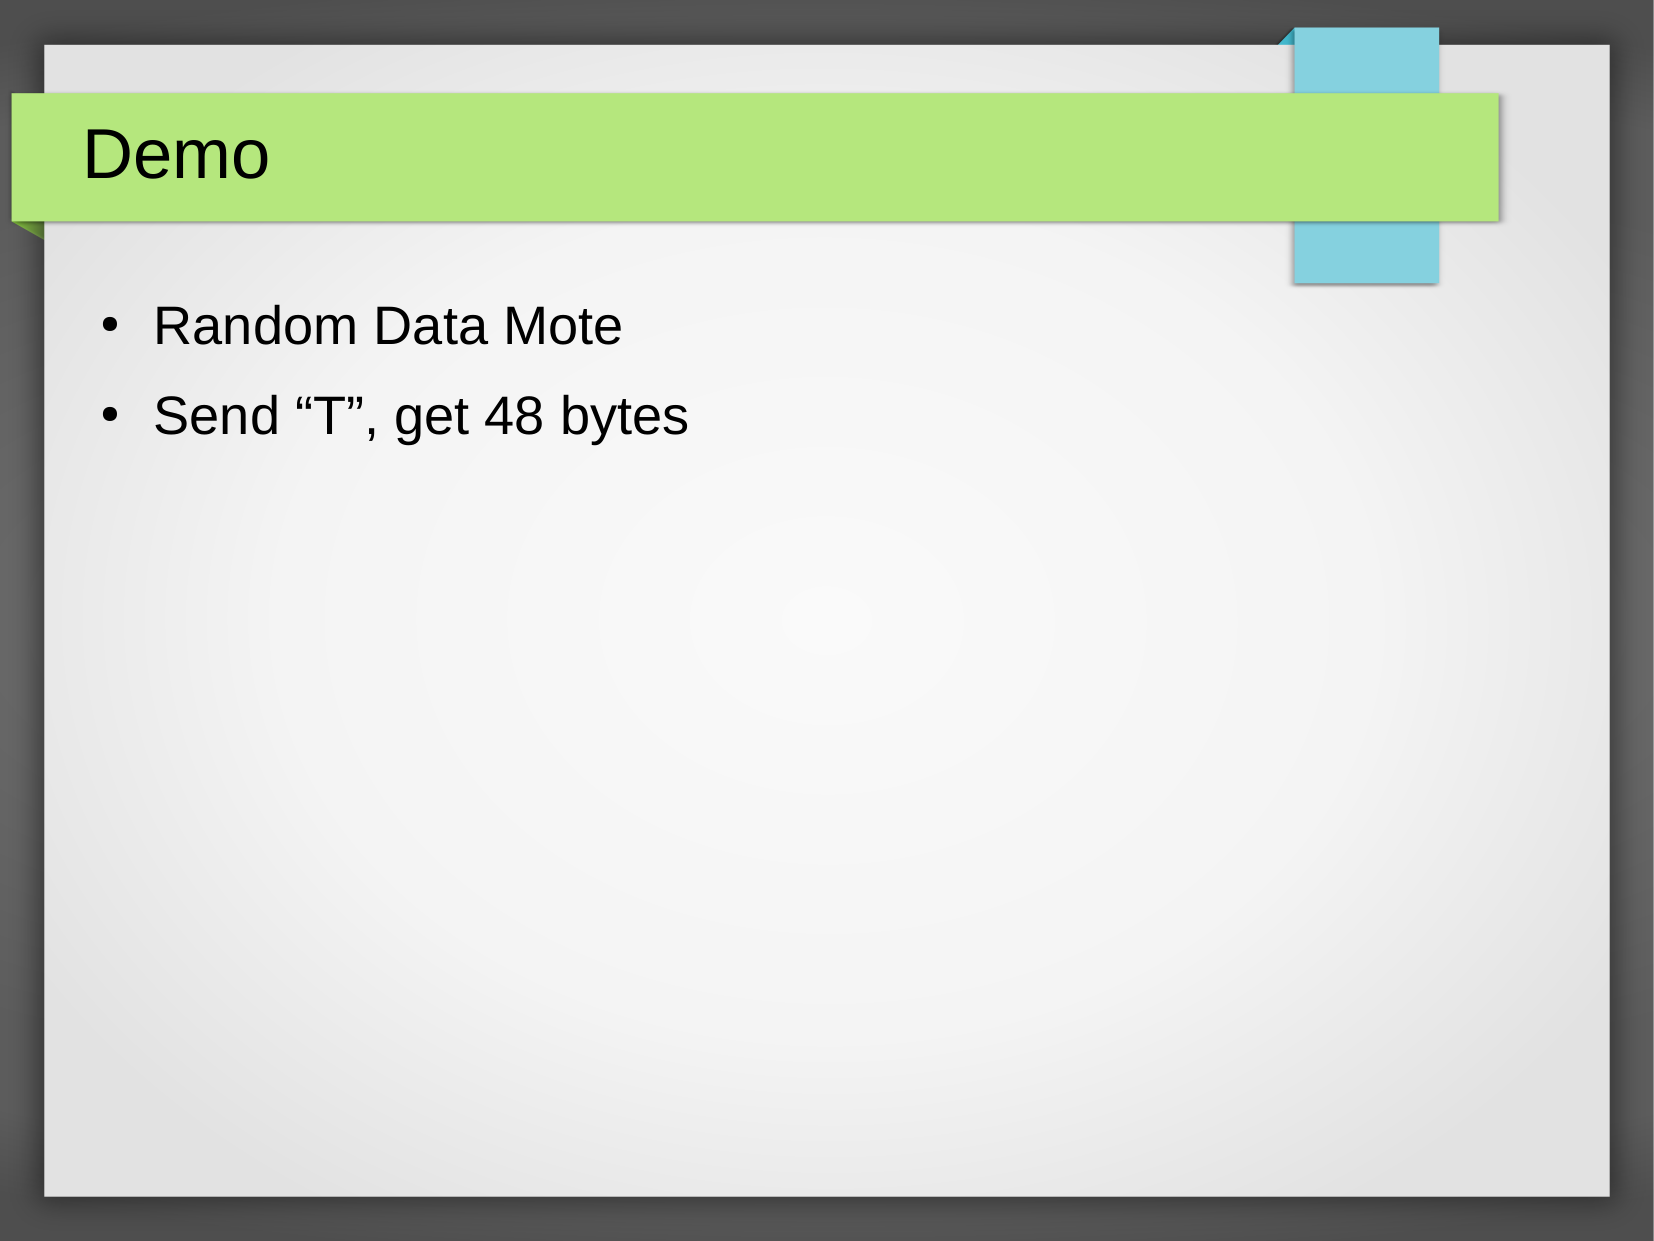

# Demo
Random Data Mote
Send “T”, get 48 bytes